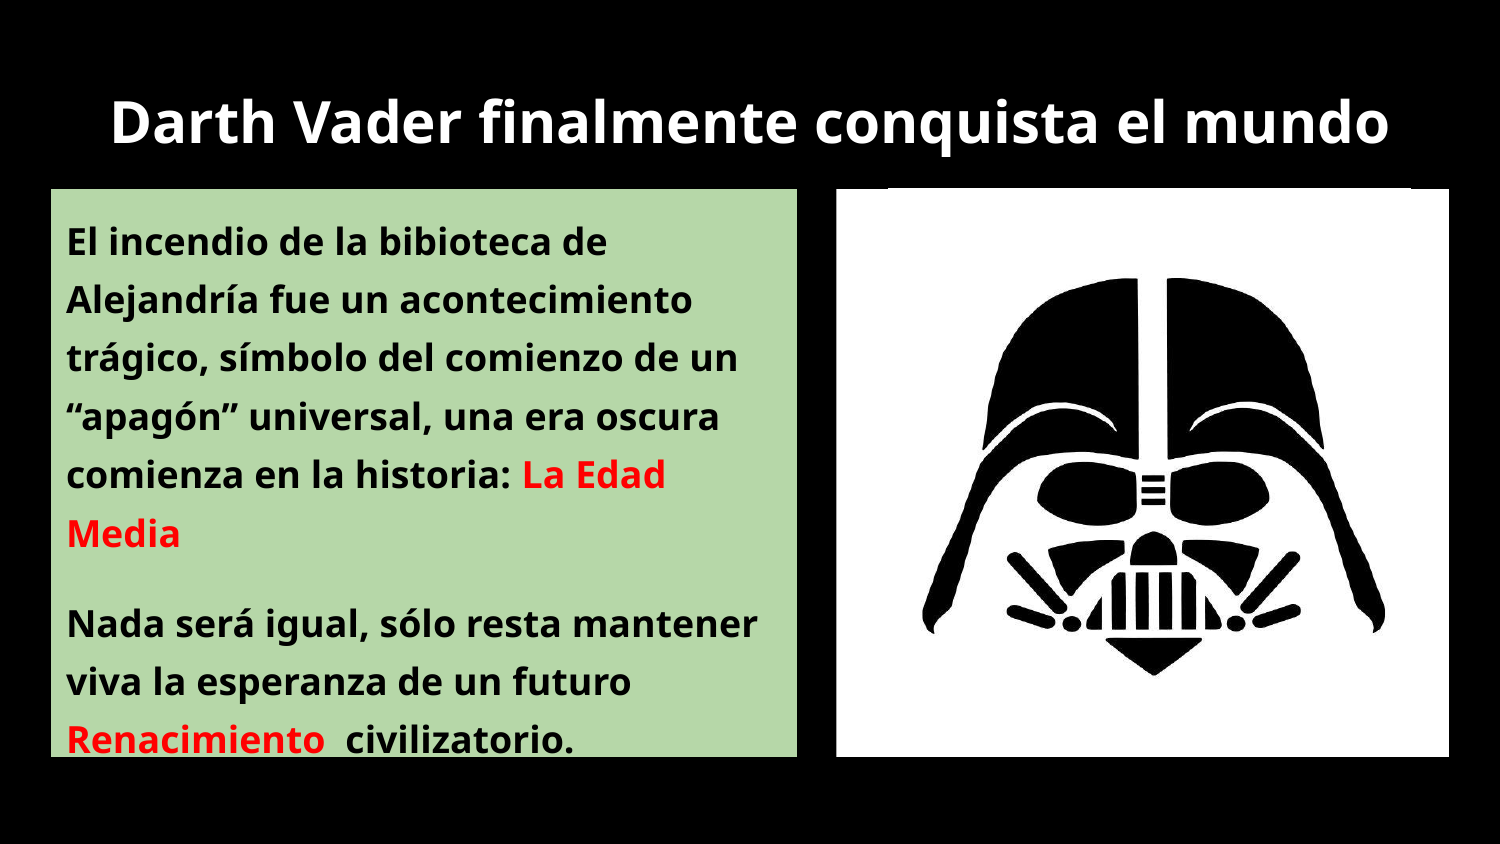

# Darth Vader finalmente conquista el mundo
El incendio de la bibioteca de Alejandría fue un acontecimiento trágico, símbolo del comienzo de un “apagón” universal, una era oscura comienza en la historia: La Edad Media
Nada será igual, sólo resta mantener viva la esperanza de un futuro Renacimiento civilizatorio.